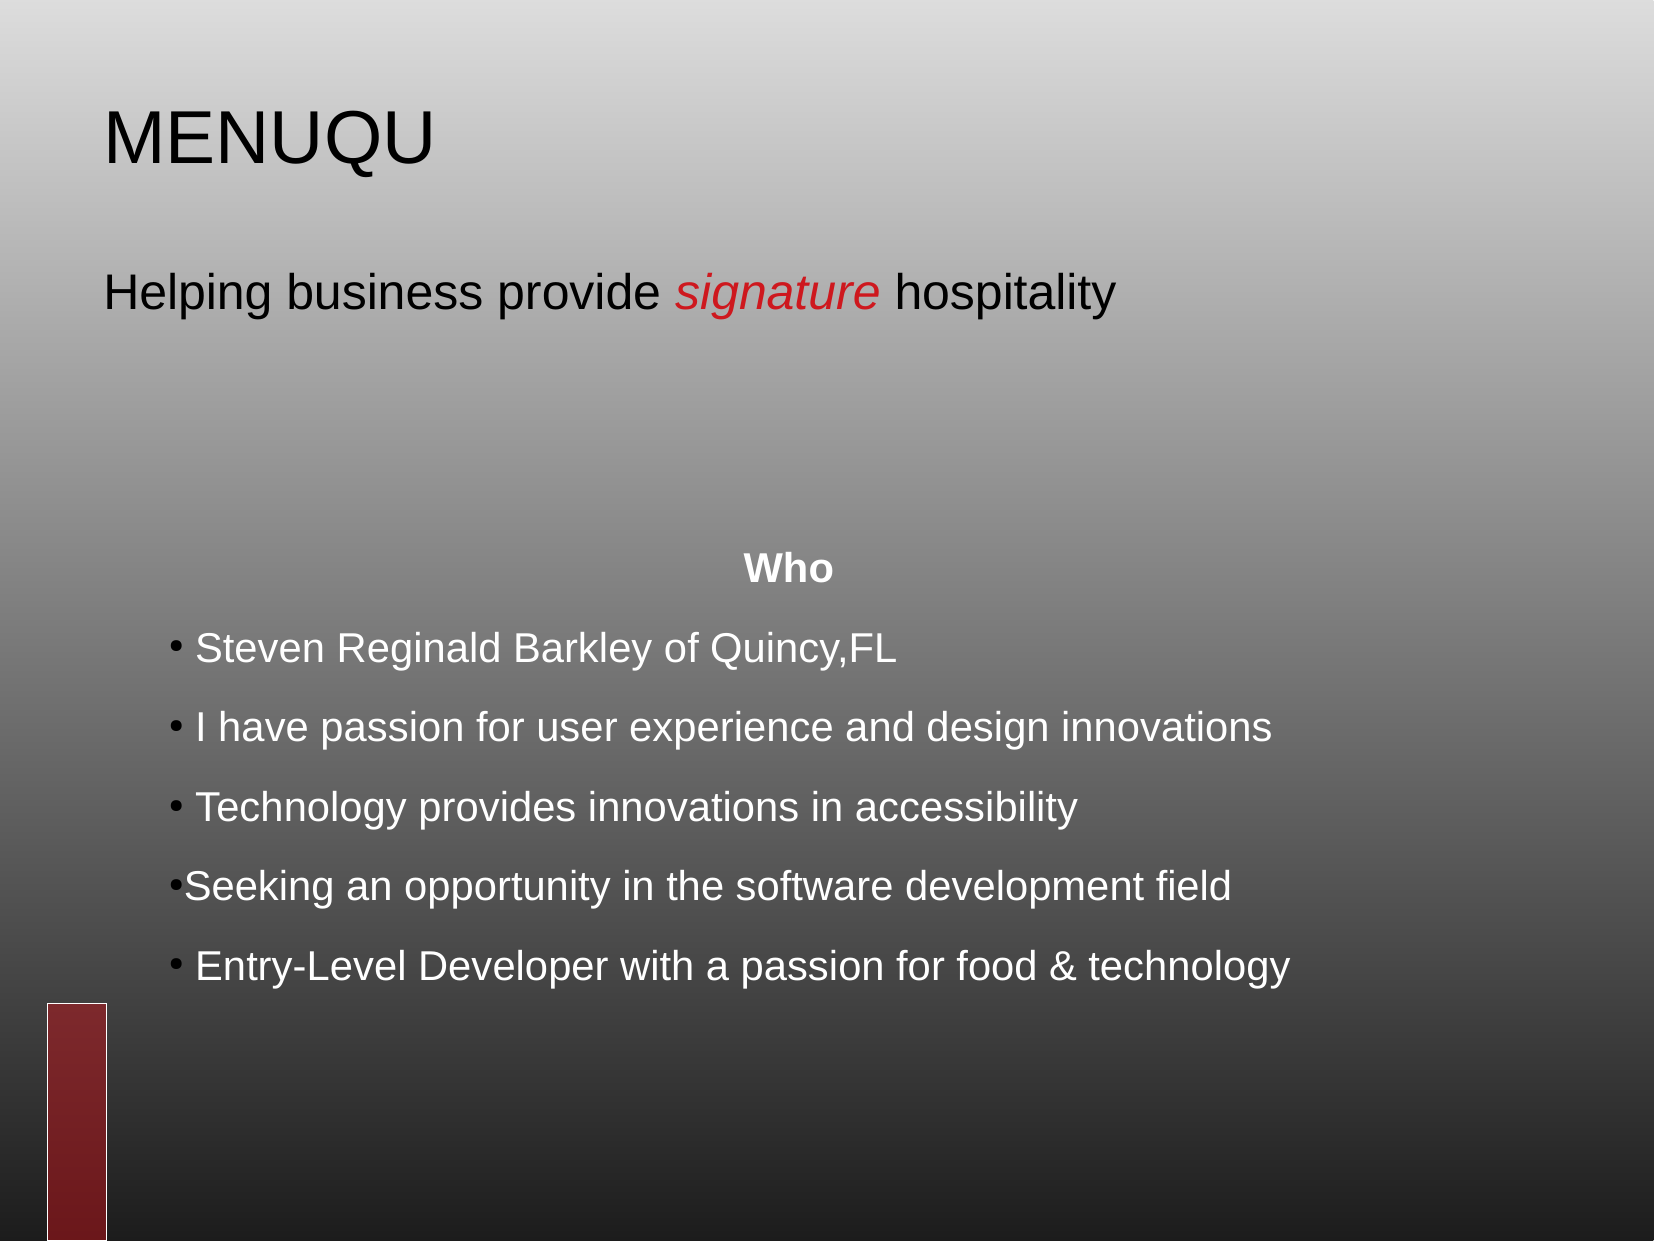

MENUQU
Helping business provide signature hospitality
Who
 Steven Reginald Barkley of Quincy,FL
 I have passion for user experience and design innovations
 Technology provides innovations in accessibility
Seeking an opportunity in the software development field
 Entry-Level Developer with a passion for food & technology